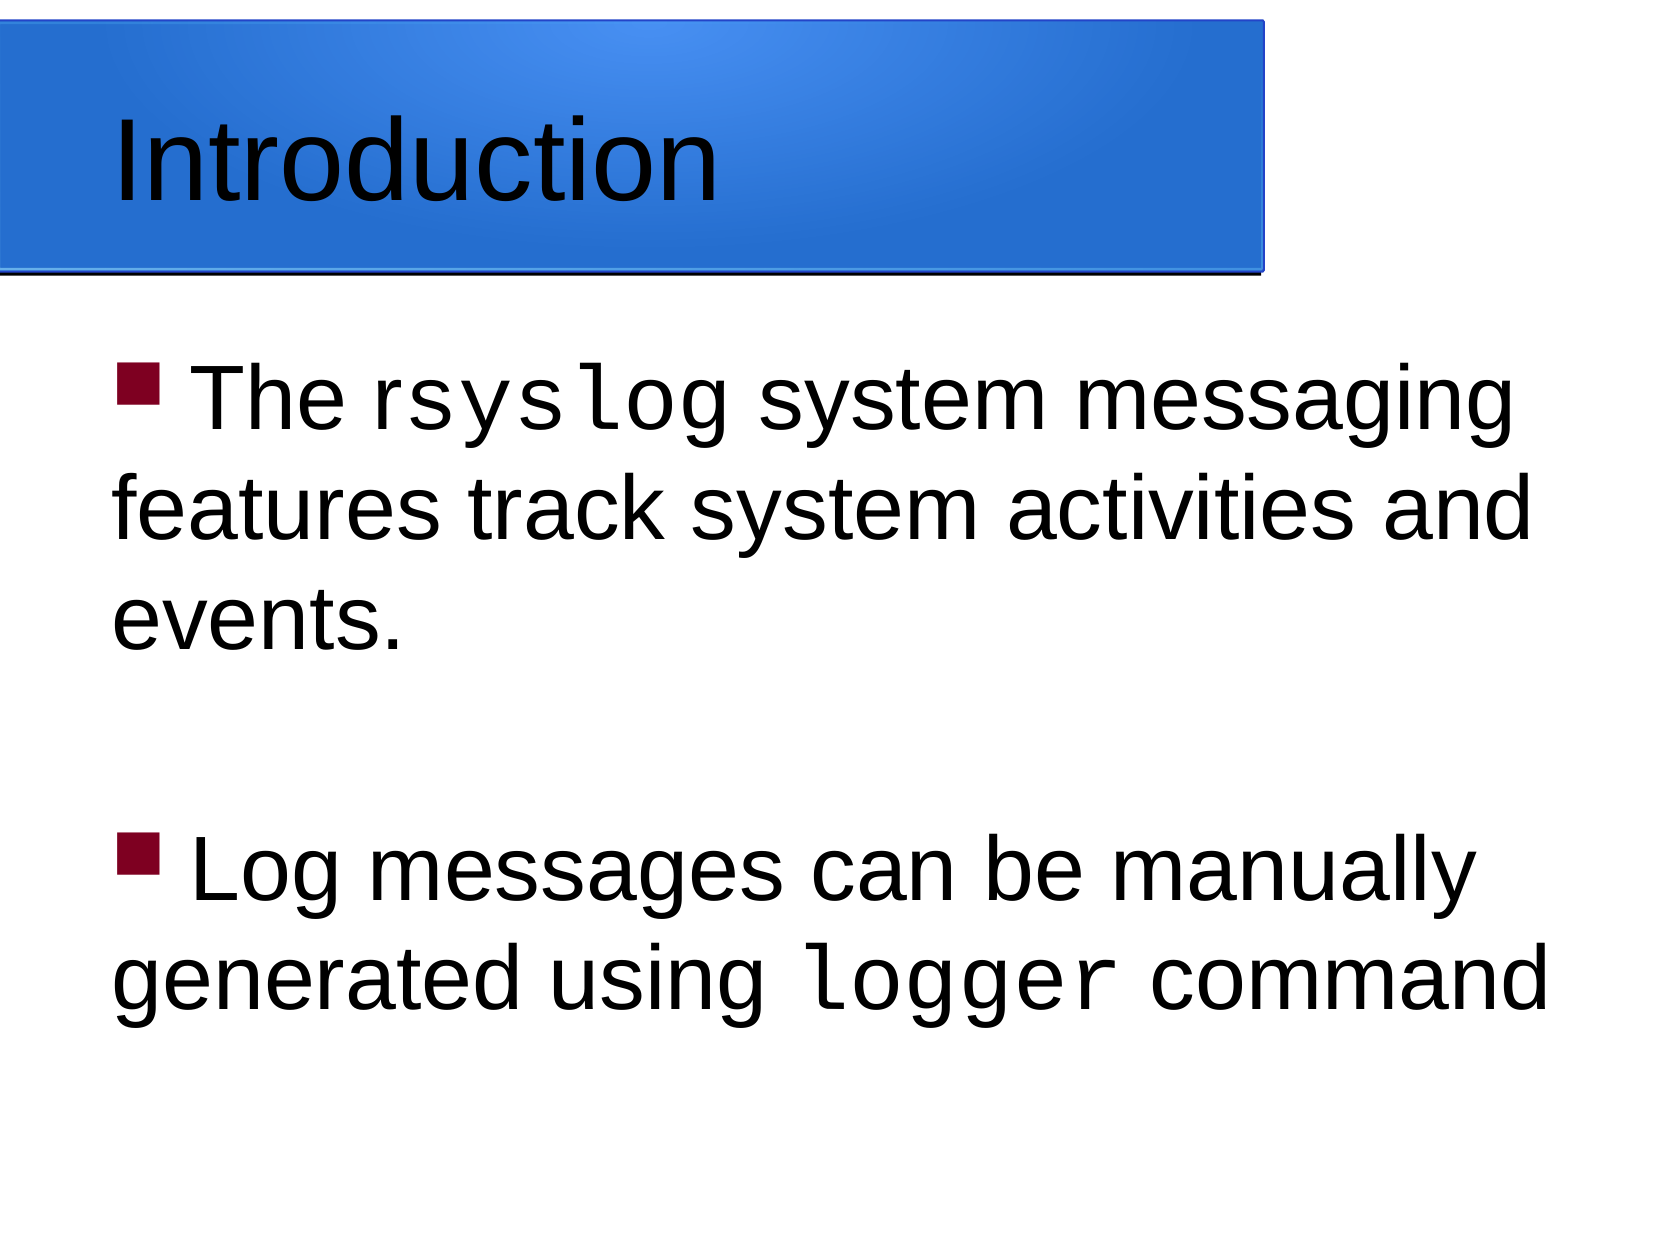

# Introduction
 The rsyslog system messaging features track system activities and events.
 Log messages can be manually generated using logger command